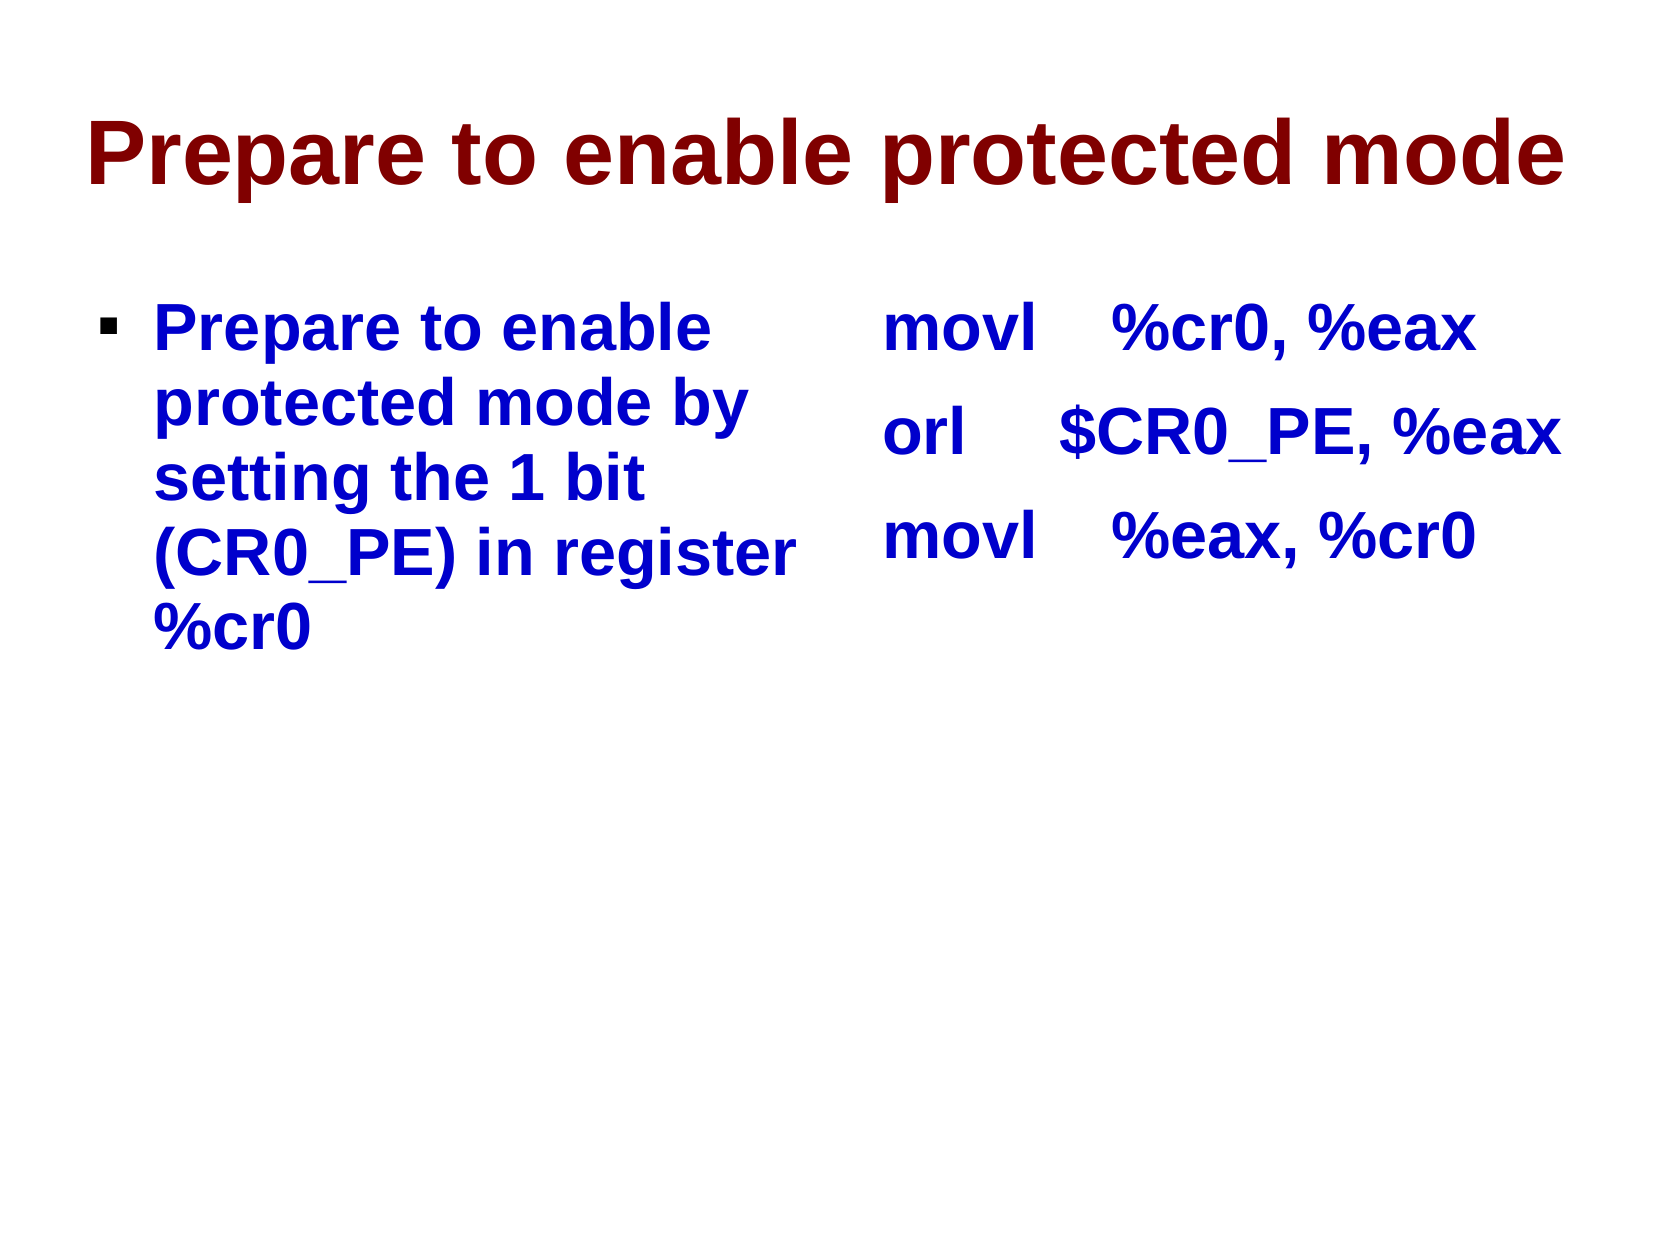

Prepare to enable protected mode
# Prepare to enable protected mode by setting the 1 bit (CR0_PE) in register %cr0
 movl %cr0, %eax
 orl $CR0_PE, %eax
 movl %eax, %cr0